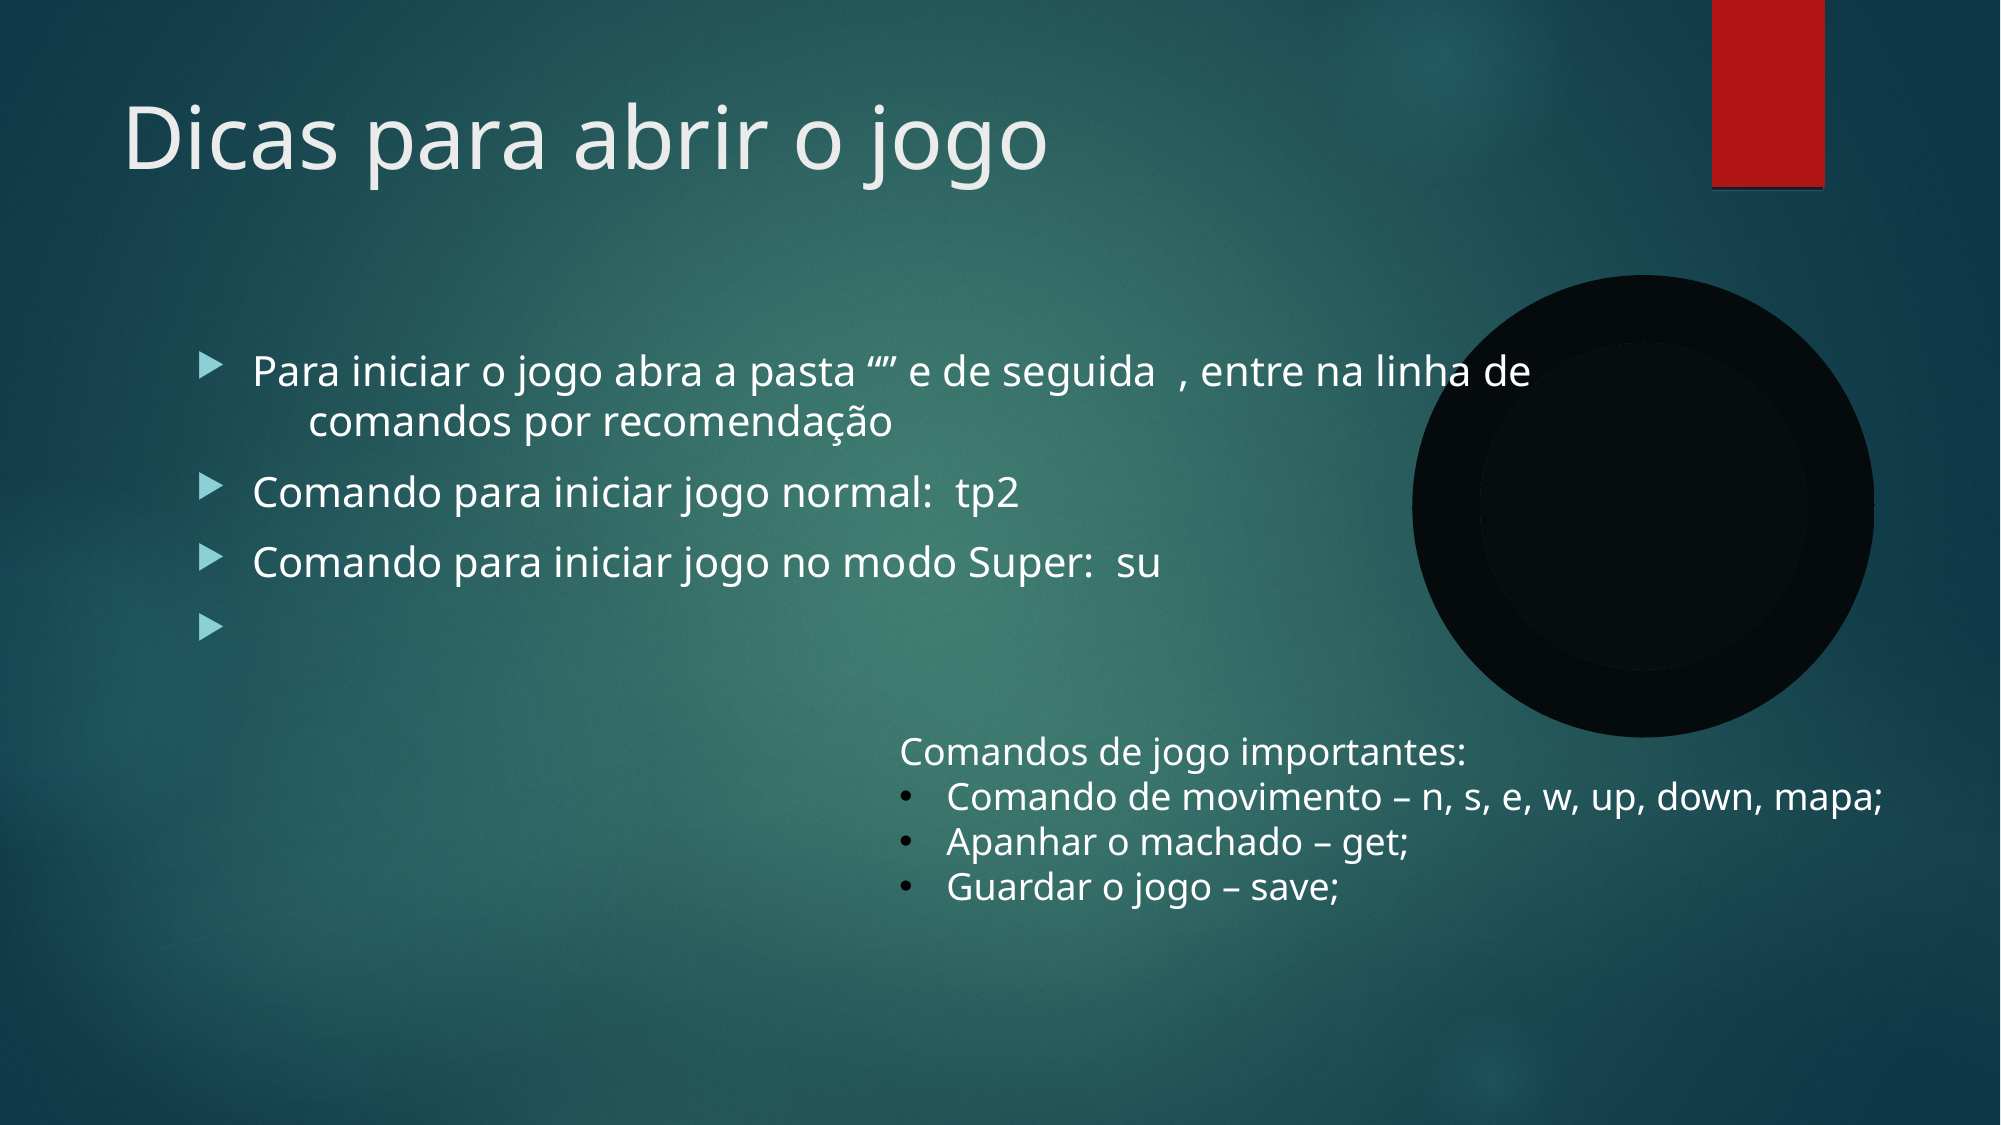

# Dicas para abrir o jogo
Para iniciar o jogo abra a pasta “” e de seguida , entre na linha de comandos por recomendação
Comando para iniciar jogo normal: tp2
Comando para iniciar jogo no modo Super: su
Comandos de jogo importantes:
Comando de movimento – n, s, e, w, up, down, mapa;
Apanhar o machado – get;
Guardar o jogo – save;